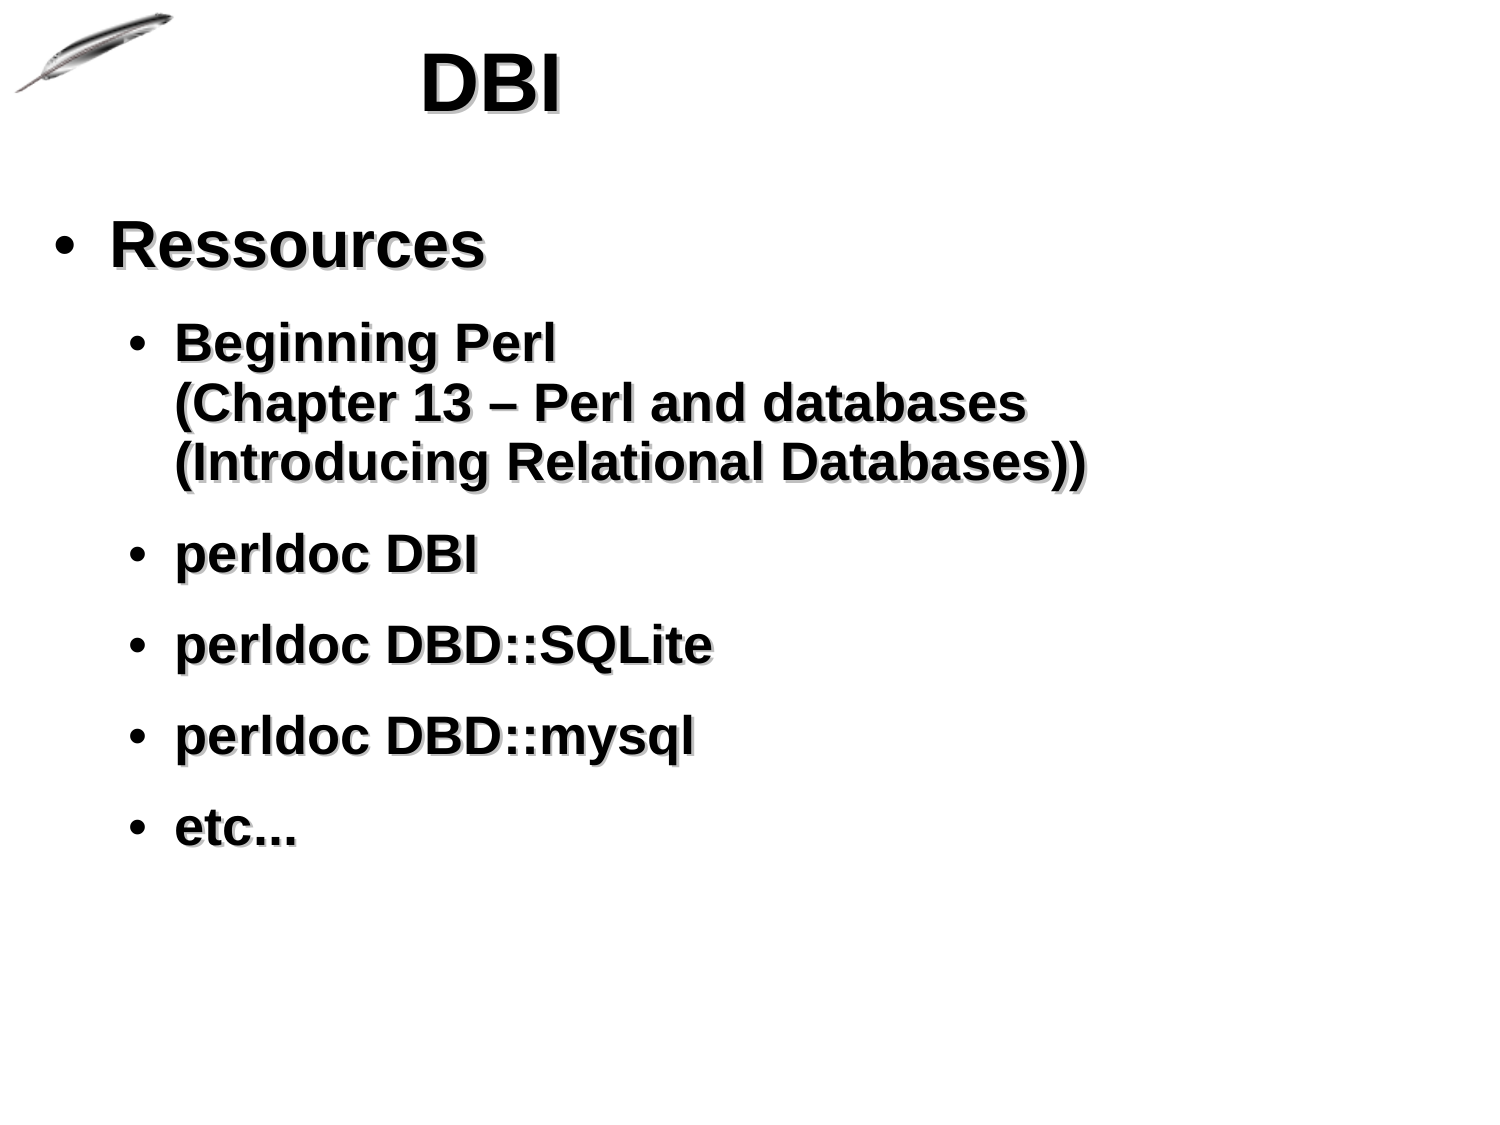

# DBI
Ressources
Beginning Perl
(Chapter 13 – Perl and databases
(Introducing Relational Databases))
perldoc DBI
perldoc DBD::SQLite
perldoc DBD::mysql
etc...